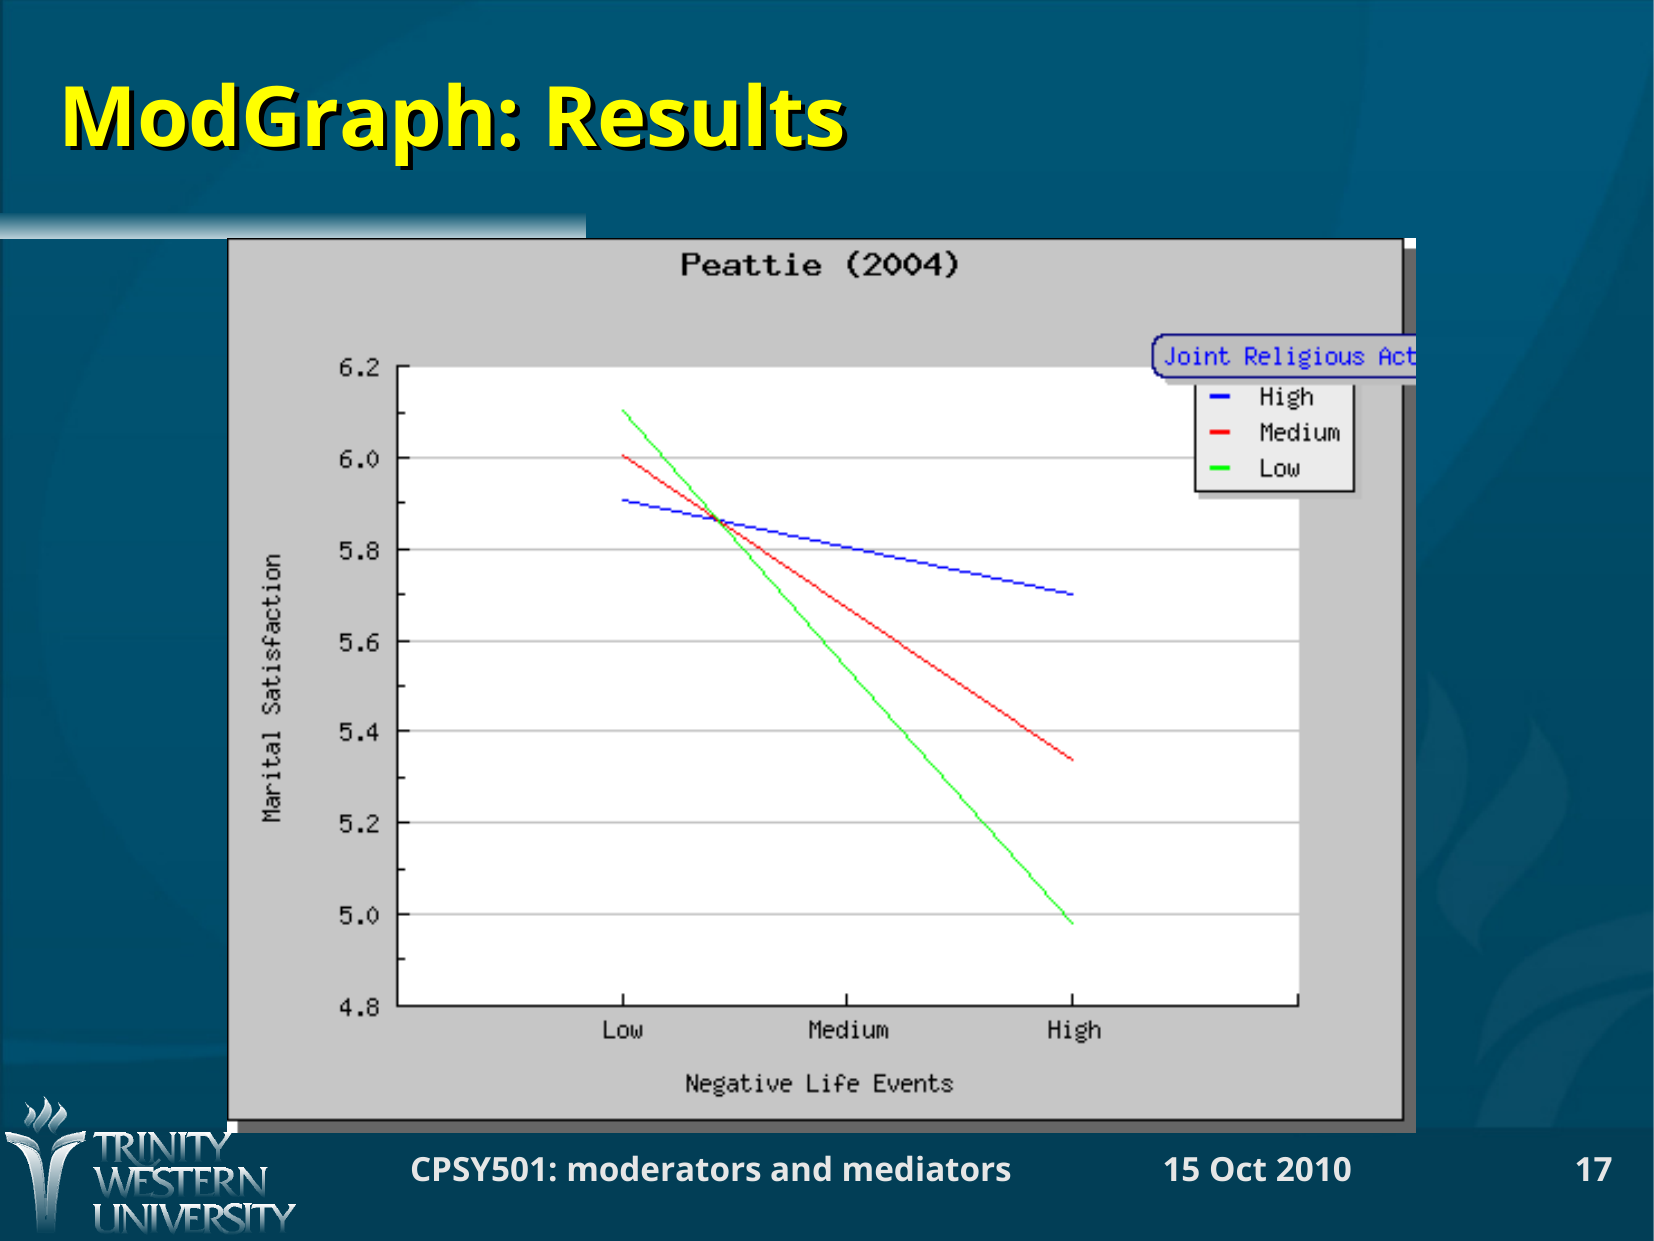

# ModGraph: Results
CPSY501: moderators and mediators
15 Oct 2010
17